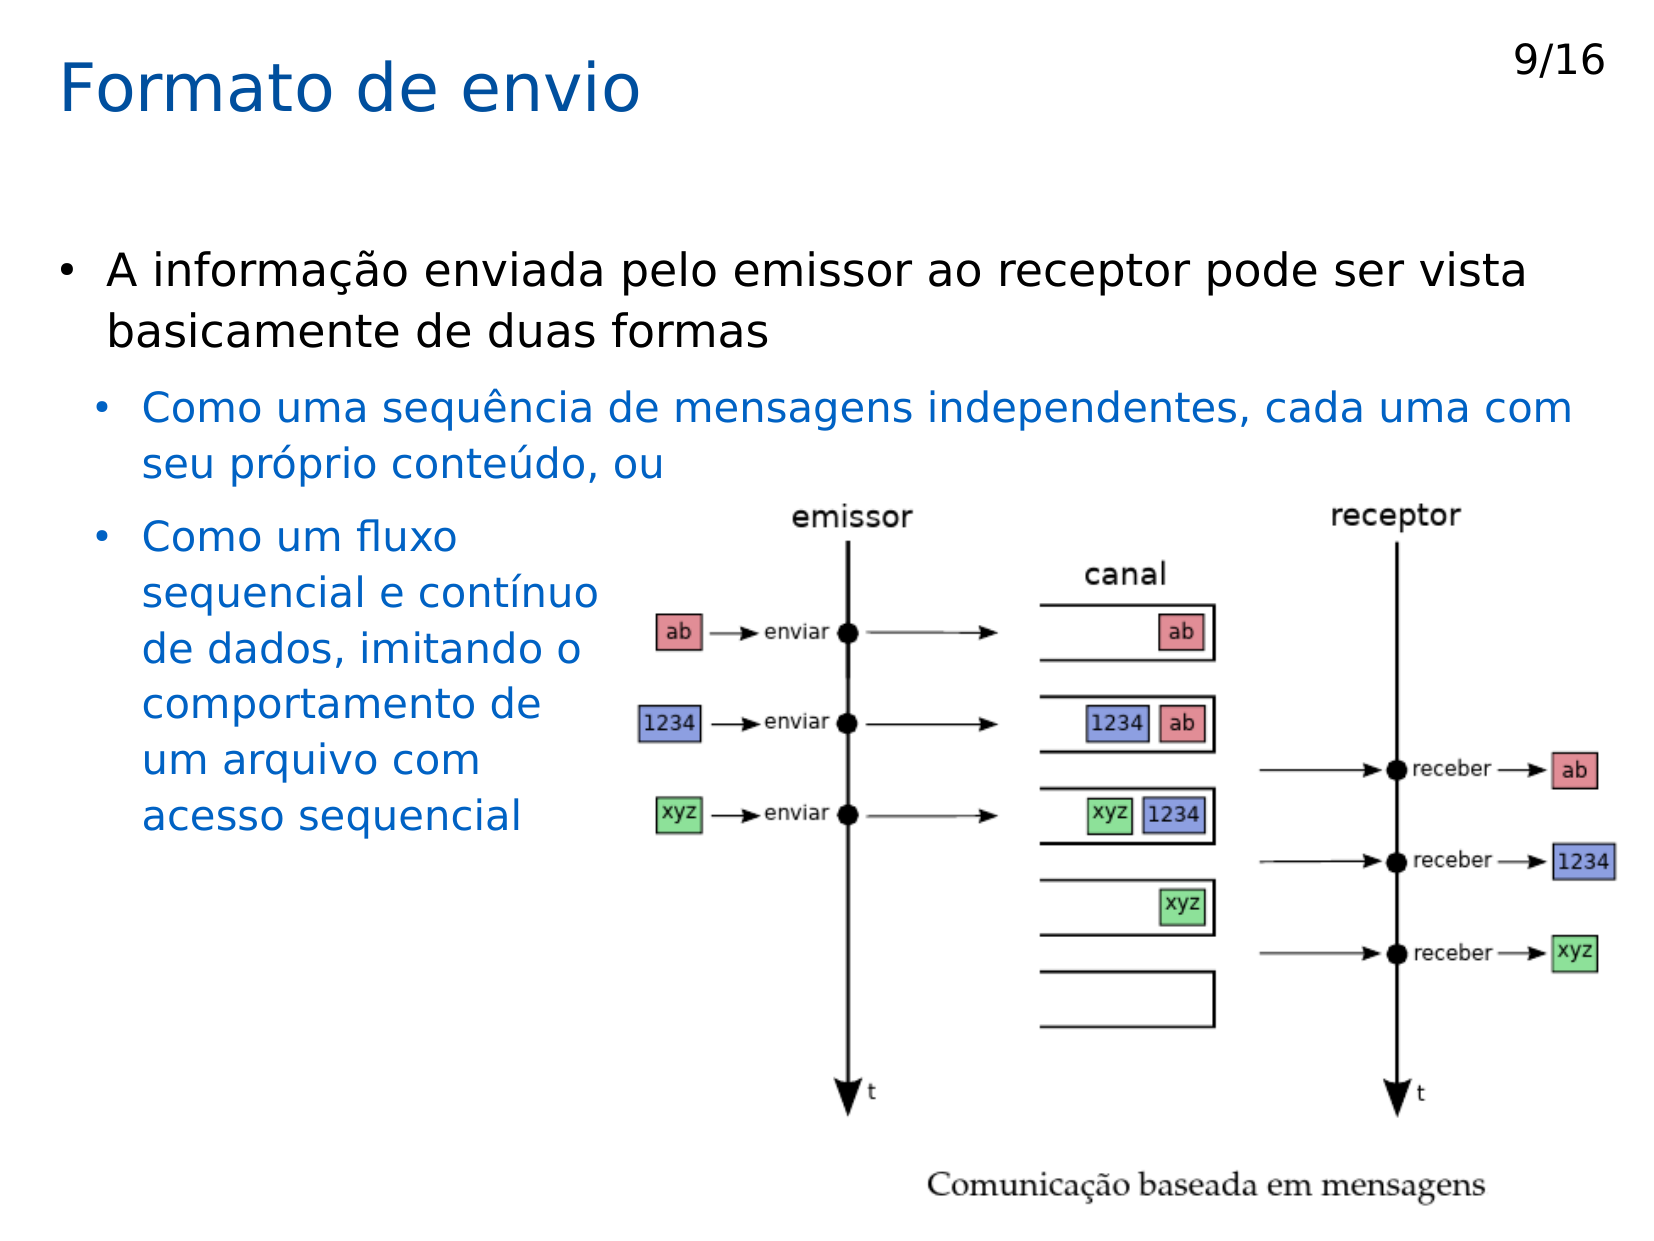

# Formato de envio
9
A informação enviada pelo emissor ao receptor pode ser vista basicamente de duas formas
Como uma sequência de mensagens independentes, cada uma com seu próprio conteúdo, ou
Como um fluxo
sequencial e contínuo
de dados, imitando o
comportamento de
um arquivo com
acesso sequencial